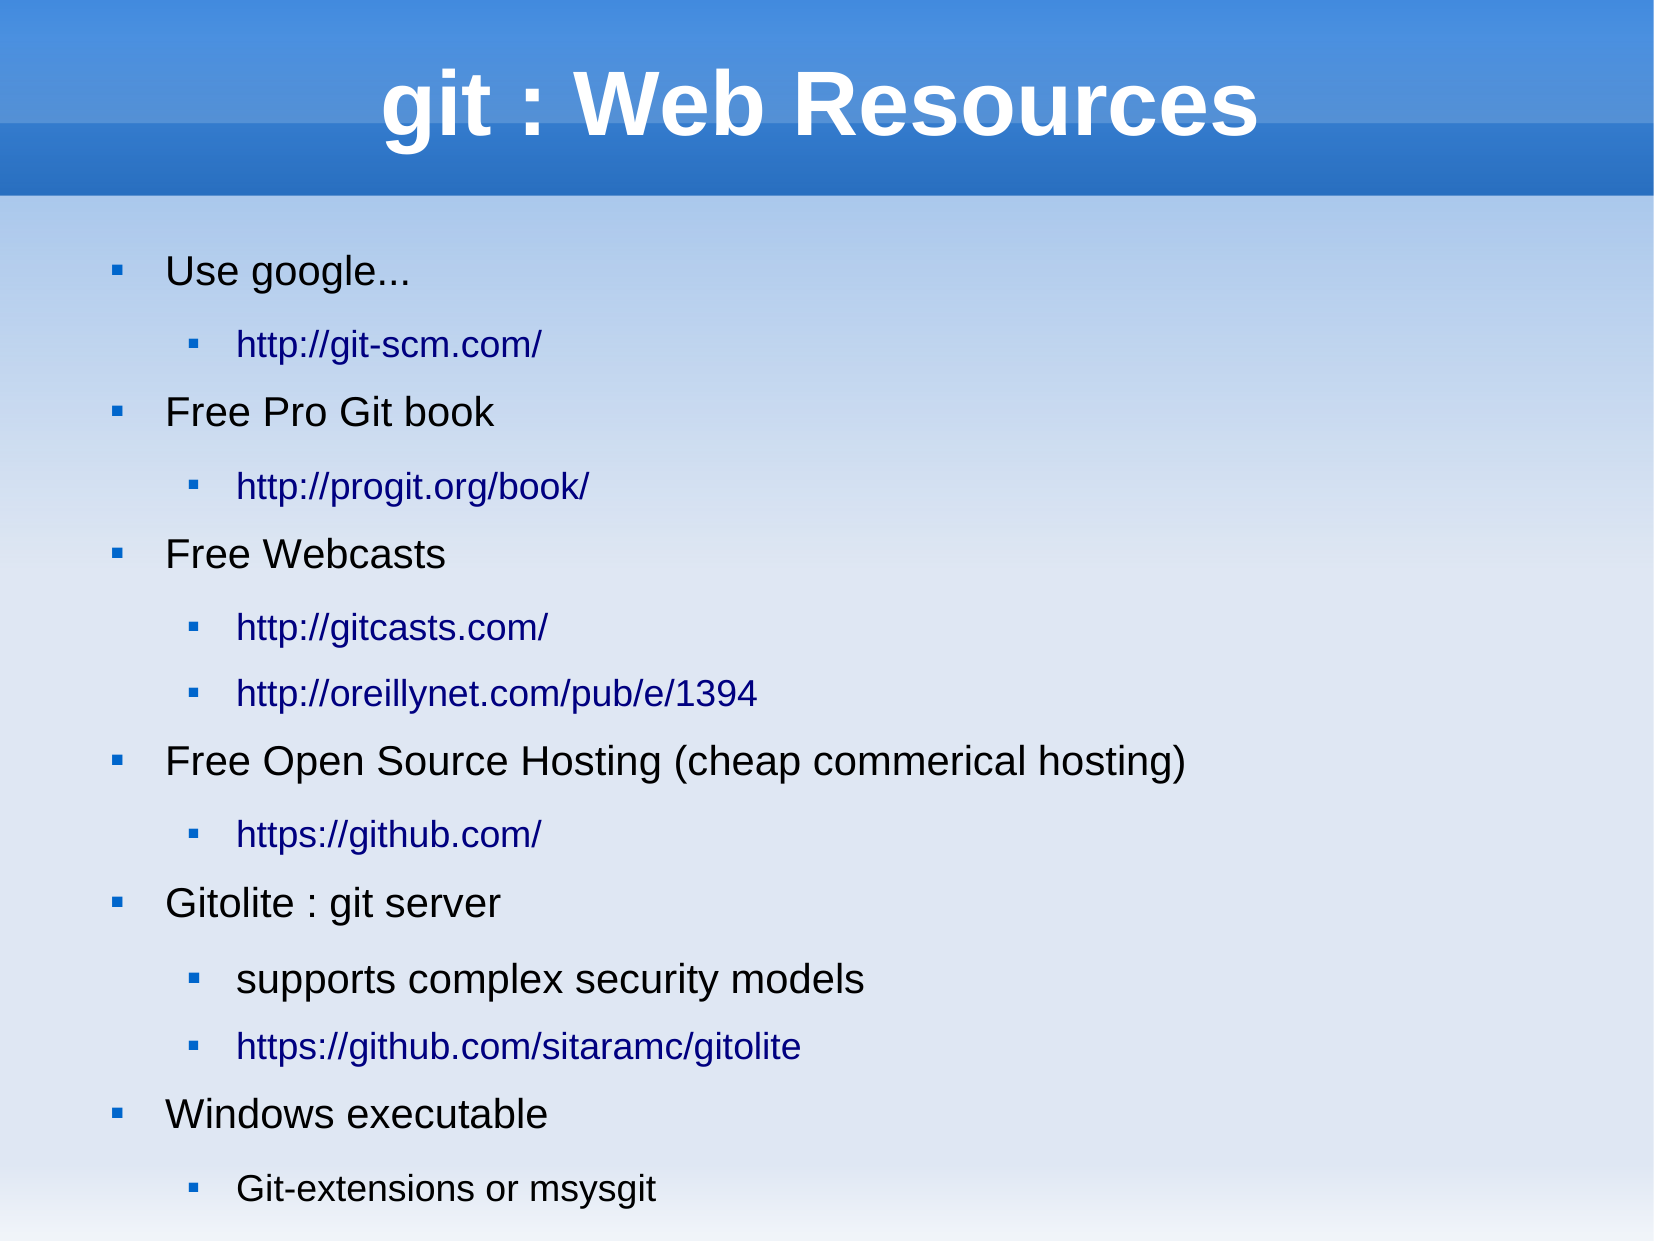

# git : Web Resources
Use google...
http://git-scm.com/
Free Pro Git book
http://progit.org/book/
Free Webcasts
http://gitcasts.com/
http://oreillynet.com/pub/e/1394
Free Open Source Hosting (cheap commerical hosting)
https://github.com/
Gitolite : git server
supports complex security models
https://github.com/sitaramc/gitolite
Windows executable
Git-extensions or msysgit